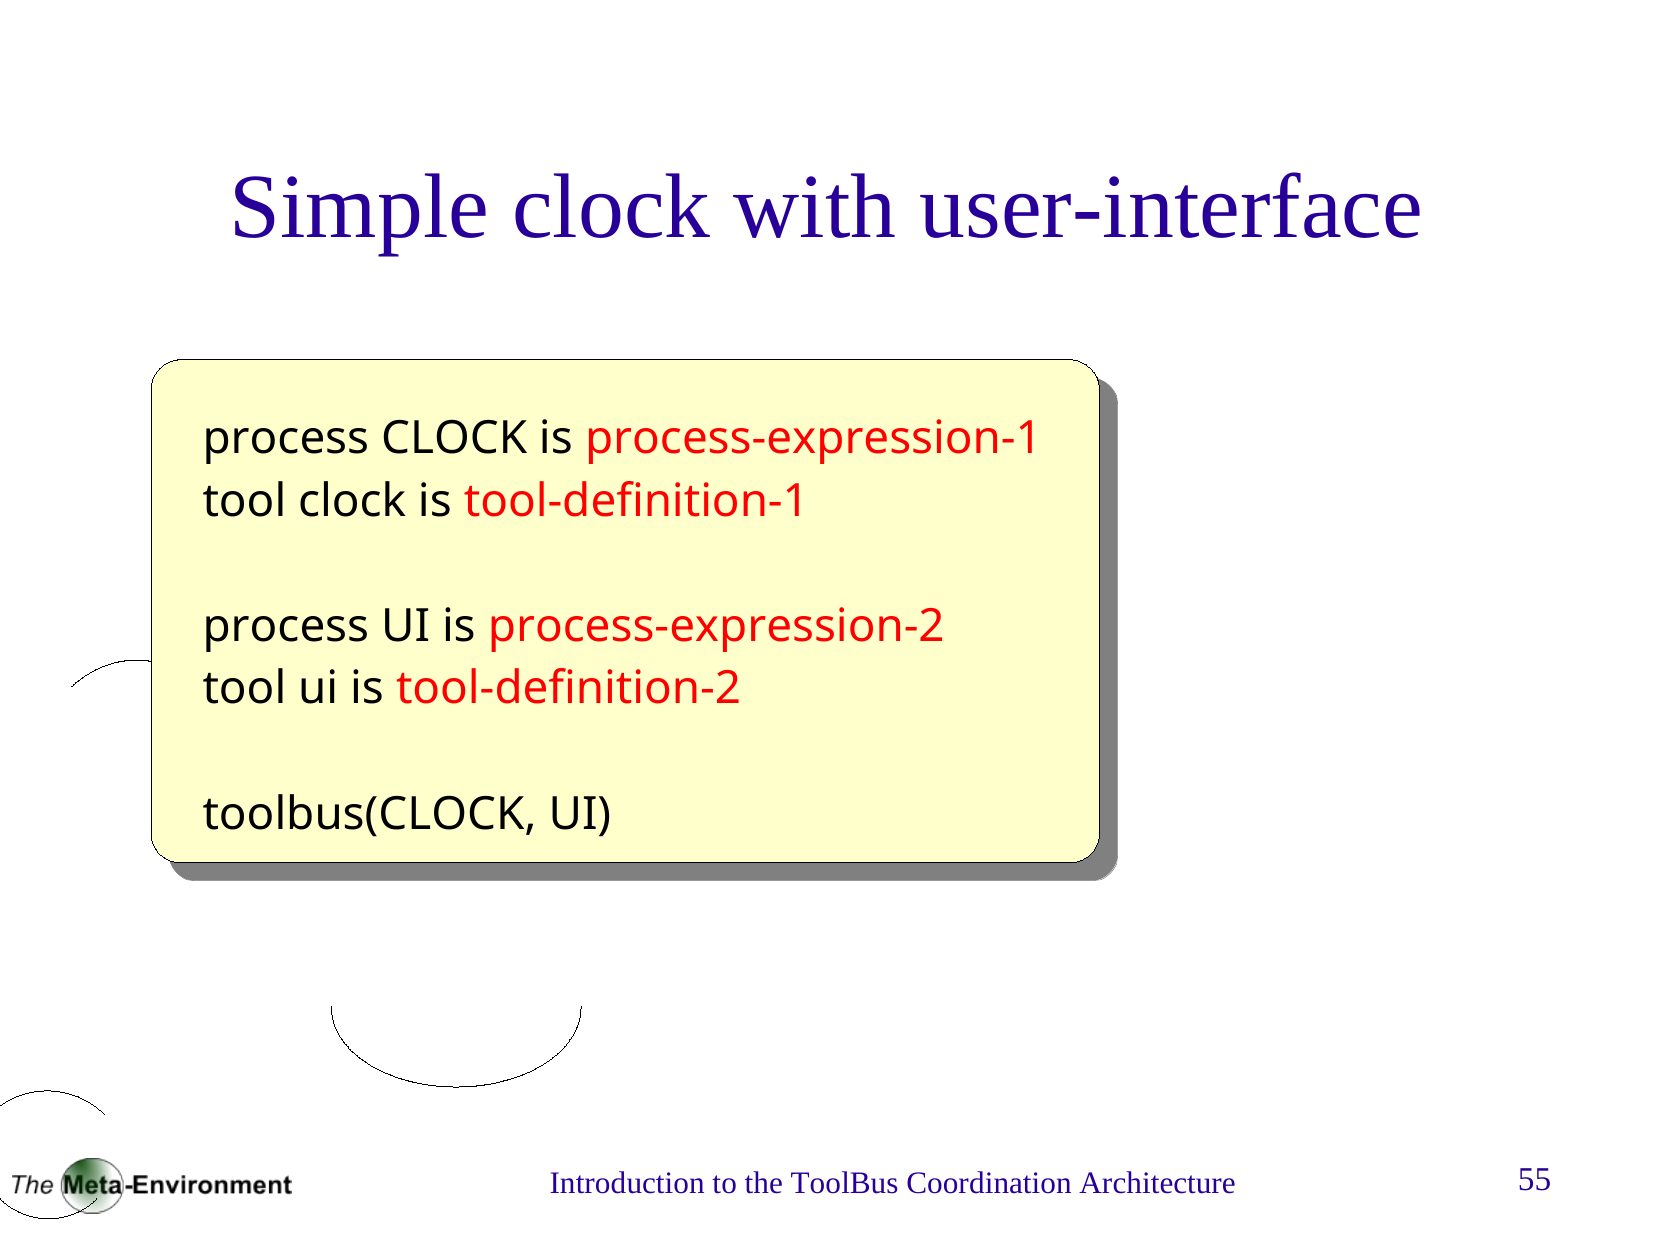

# Simple clock with user-interface
process CLOCK is process-expression-1
tool clock is tool-definition-1
process UI is process-expression-2
tool ui is tool-definition-2
toolbus(CLOCK, UI)